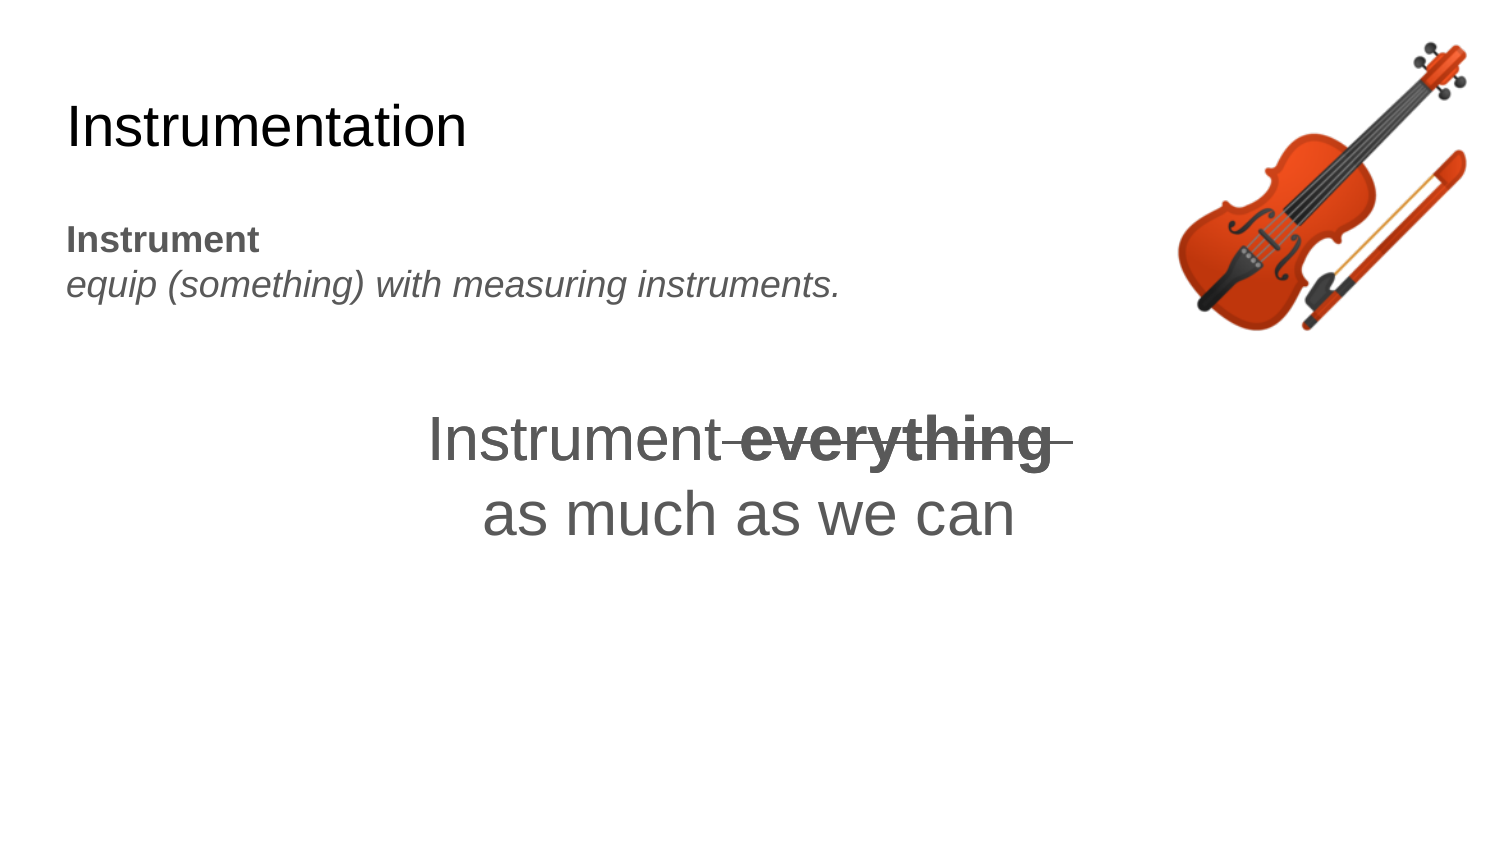

# Instrumentation
Instrument
equip (something) with measuring instruments.
.Instrument everything .
.Instrument everything .
as much as we can